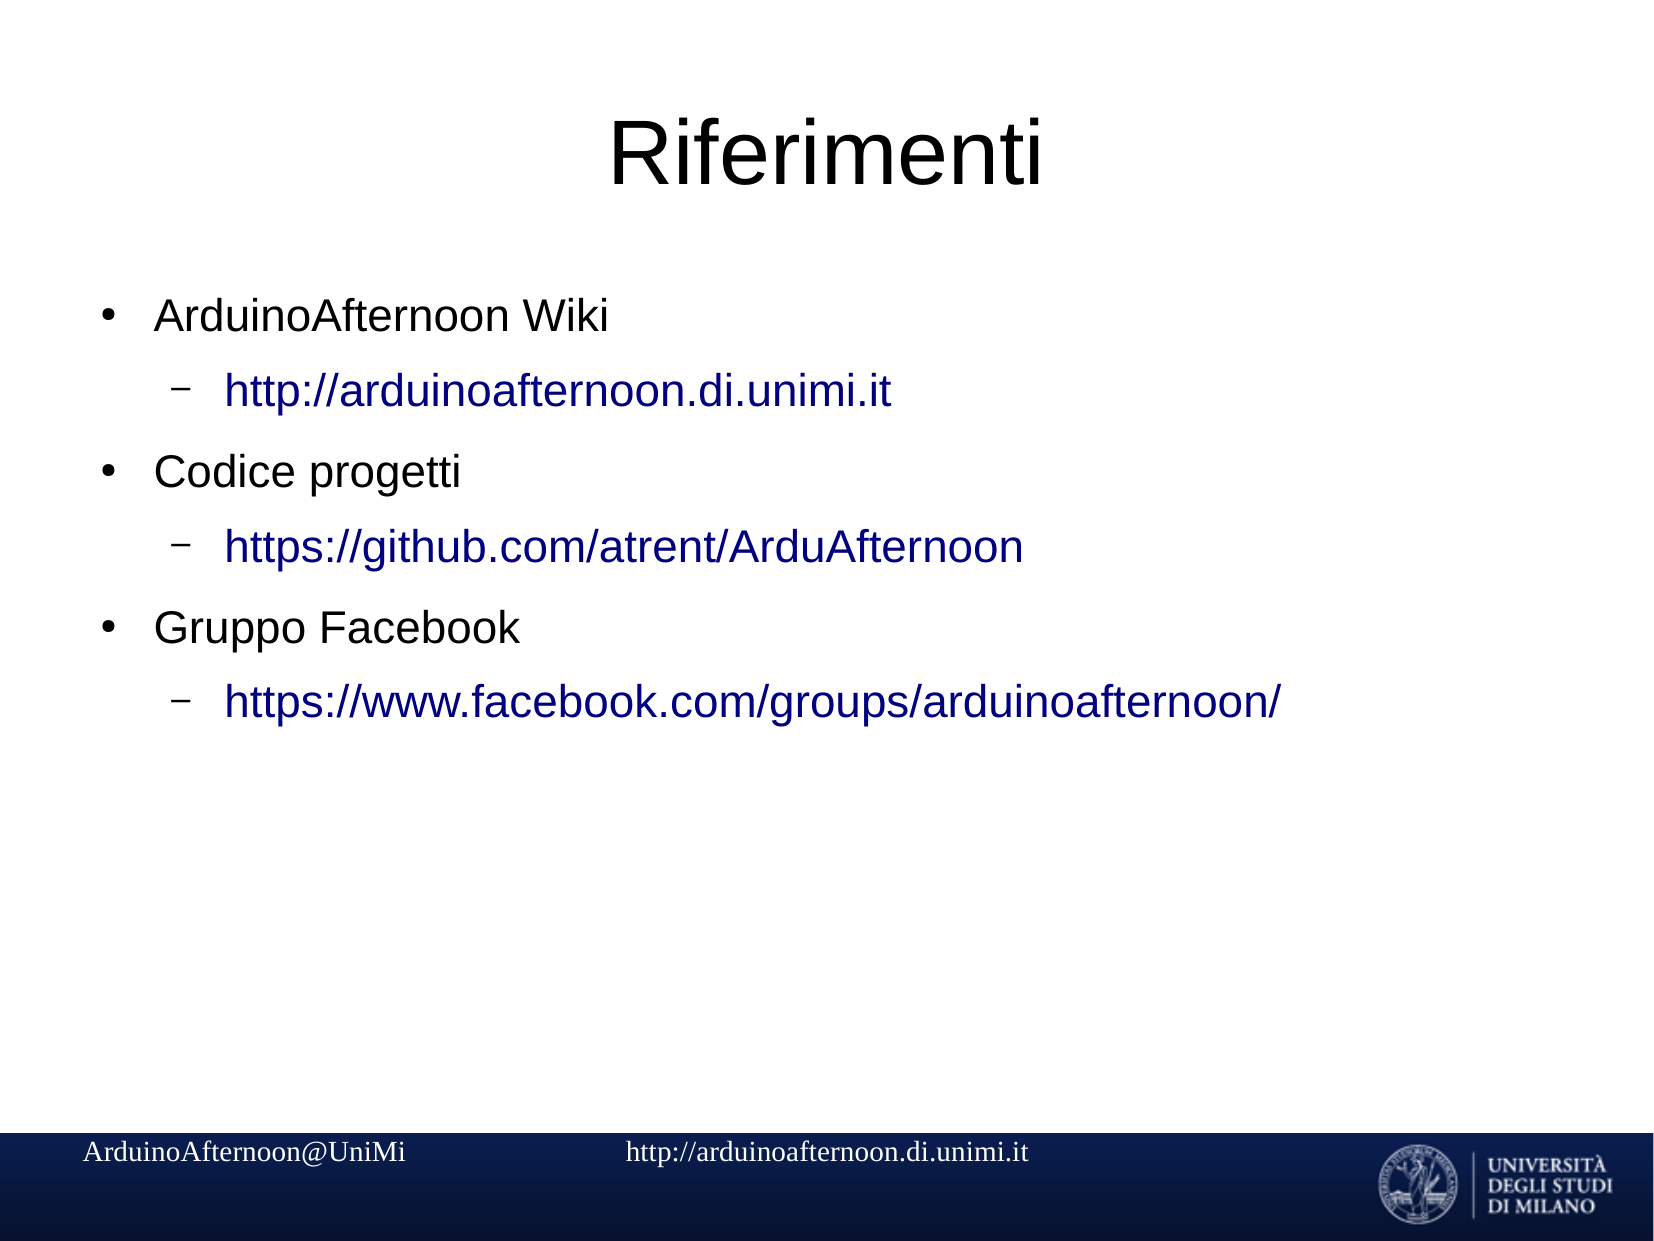

# Riferimenti
ArduinoAfternoon Wiki
http://arduinoafternoon.di.unimi.it
Codice progetti
https://github.com/atrent/ArduAfternoon
Gruppo Facebook
https://www.facebook.com/groups/arduinoafternoon/
ArduinoAfternoon@UniMi
http://arduinoafternoon.di.unimi.it